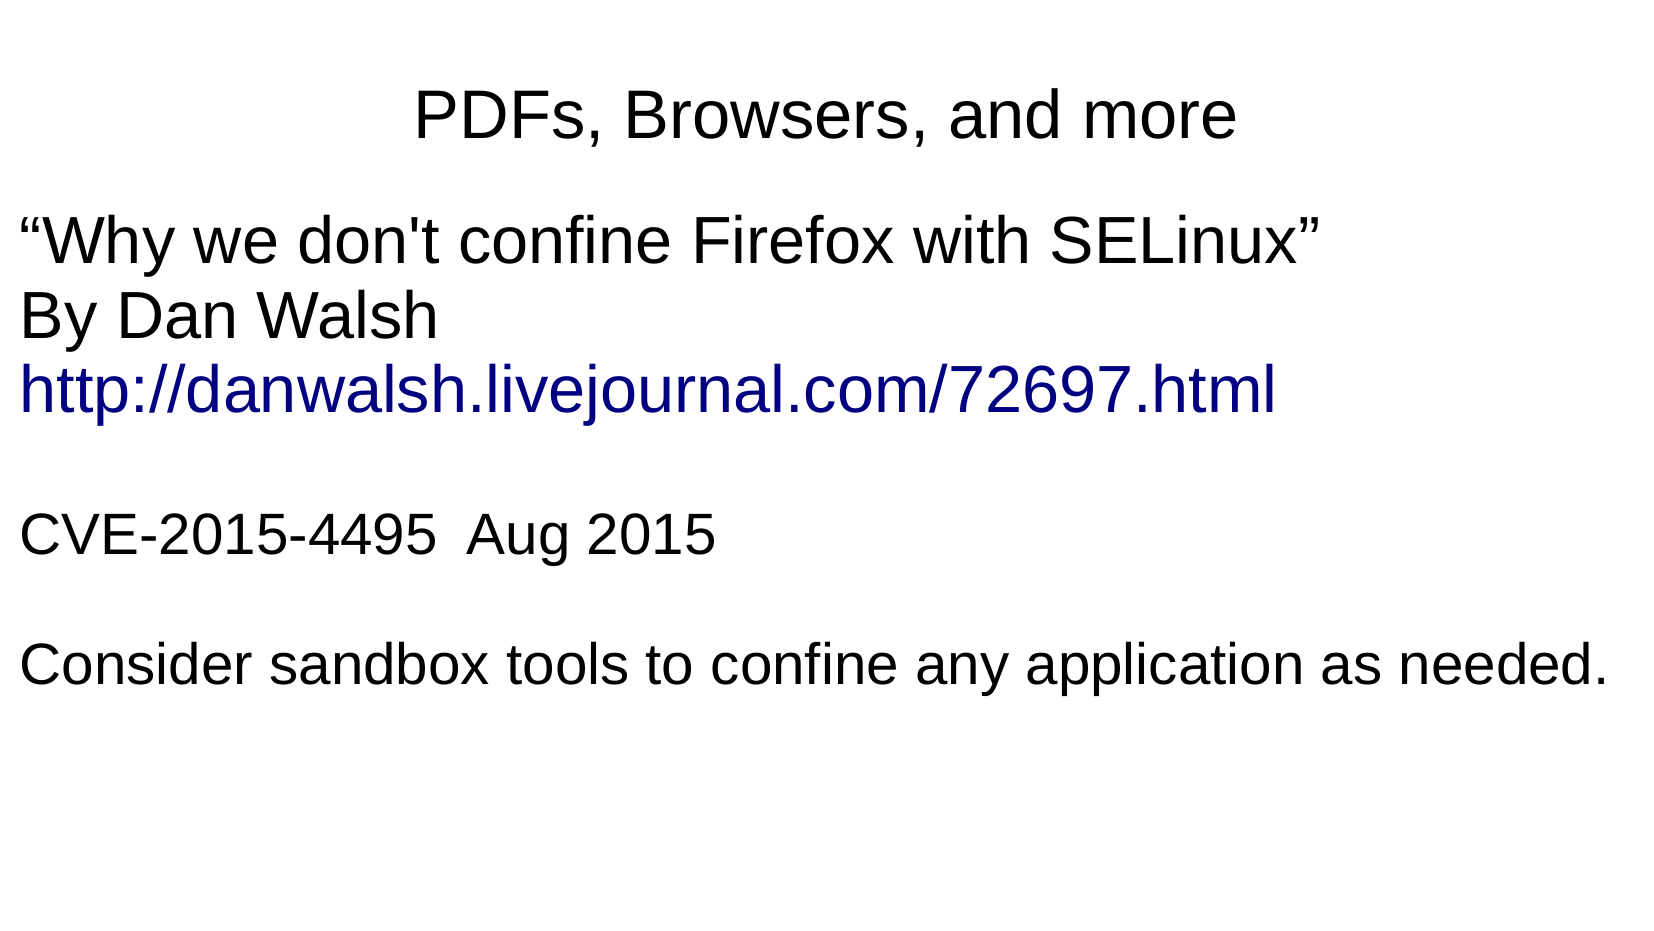

# PDFs, Browsers, and more
“Why we don't confine Firefox with SELinux”
By Dan Walsh http://danwalsh.livejournal.com/72697.html
CVE-2015-4495 Aug 2015
Consider sandbox tools to confine any application as needed.